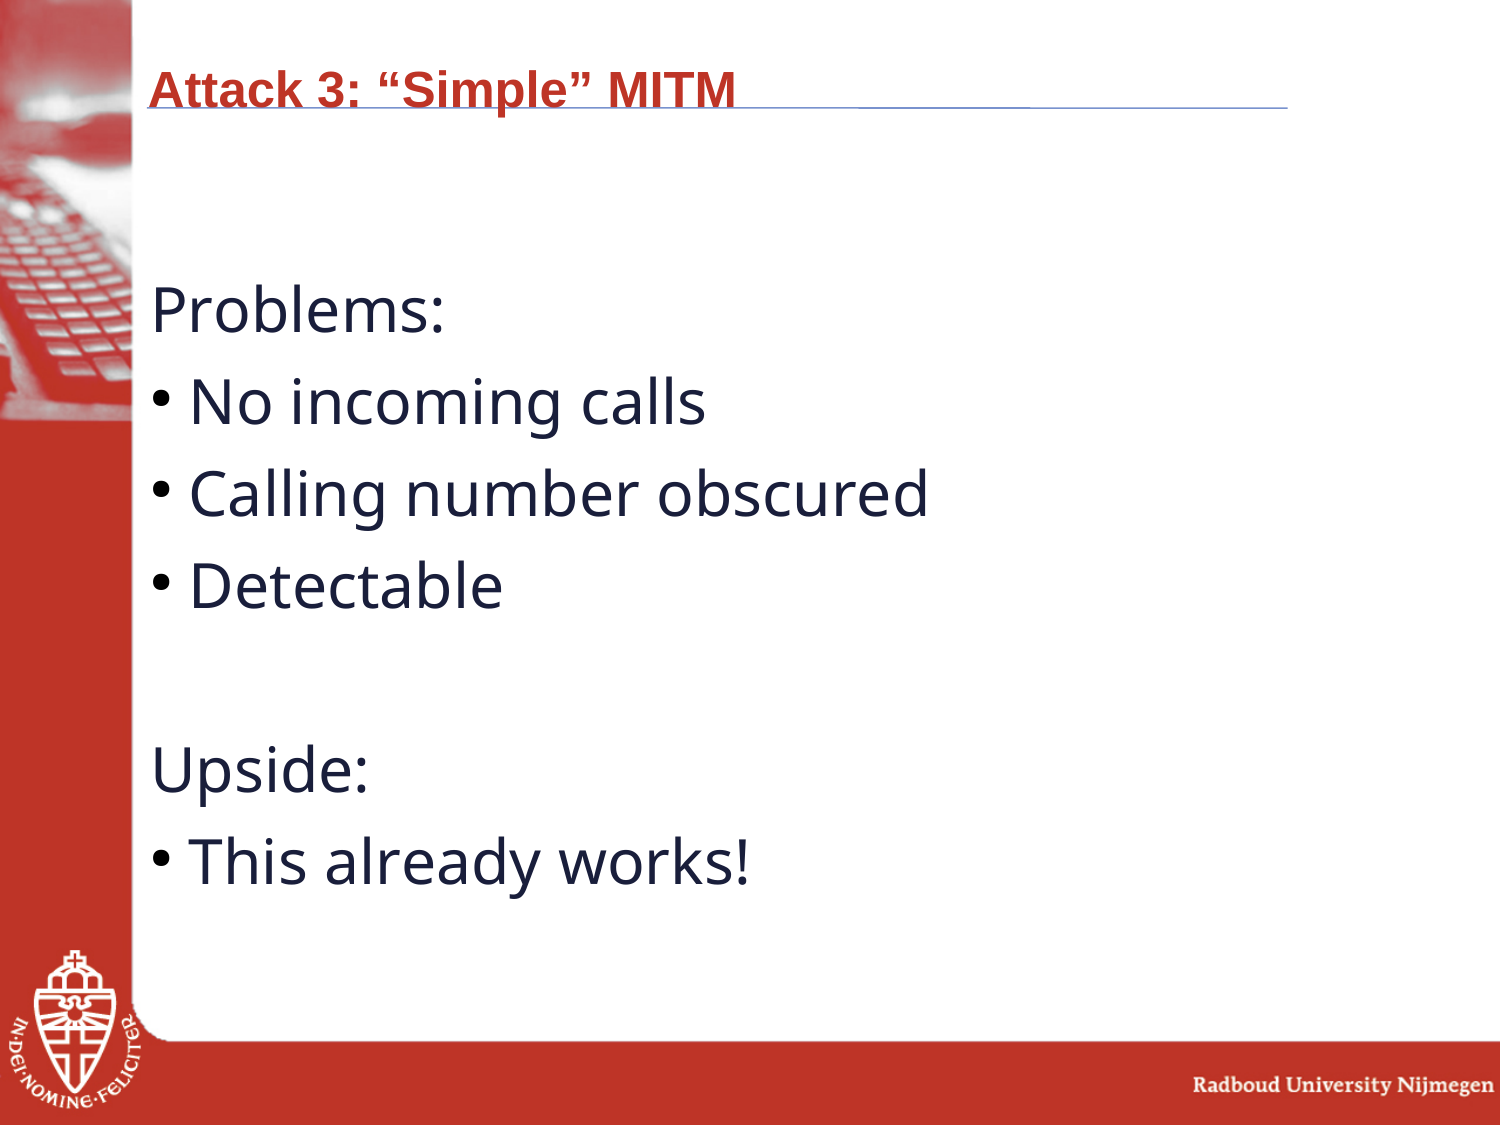

# Attack 3: “Simple” MITM
Problems:
 No incoming calls
 Calling number obscured
 Detectable
Upside:
 This already works!